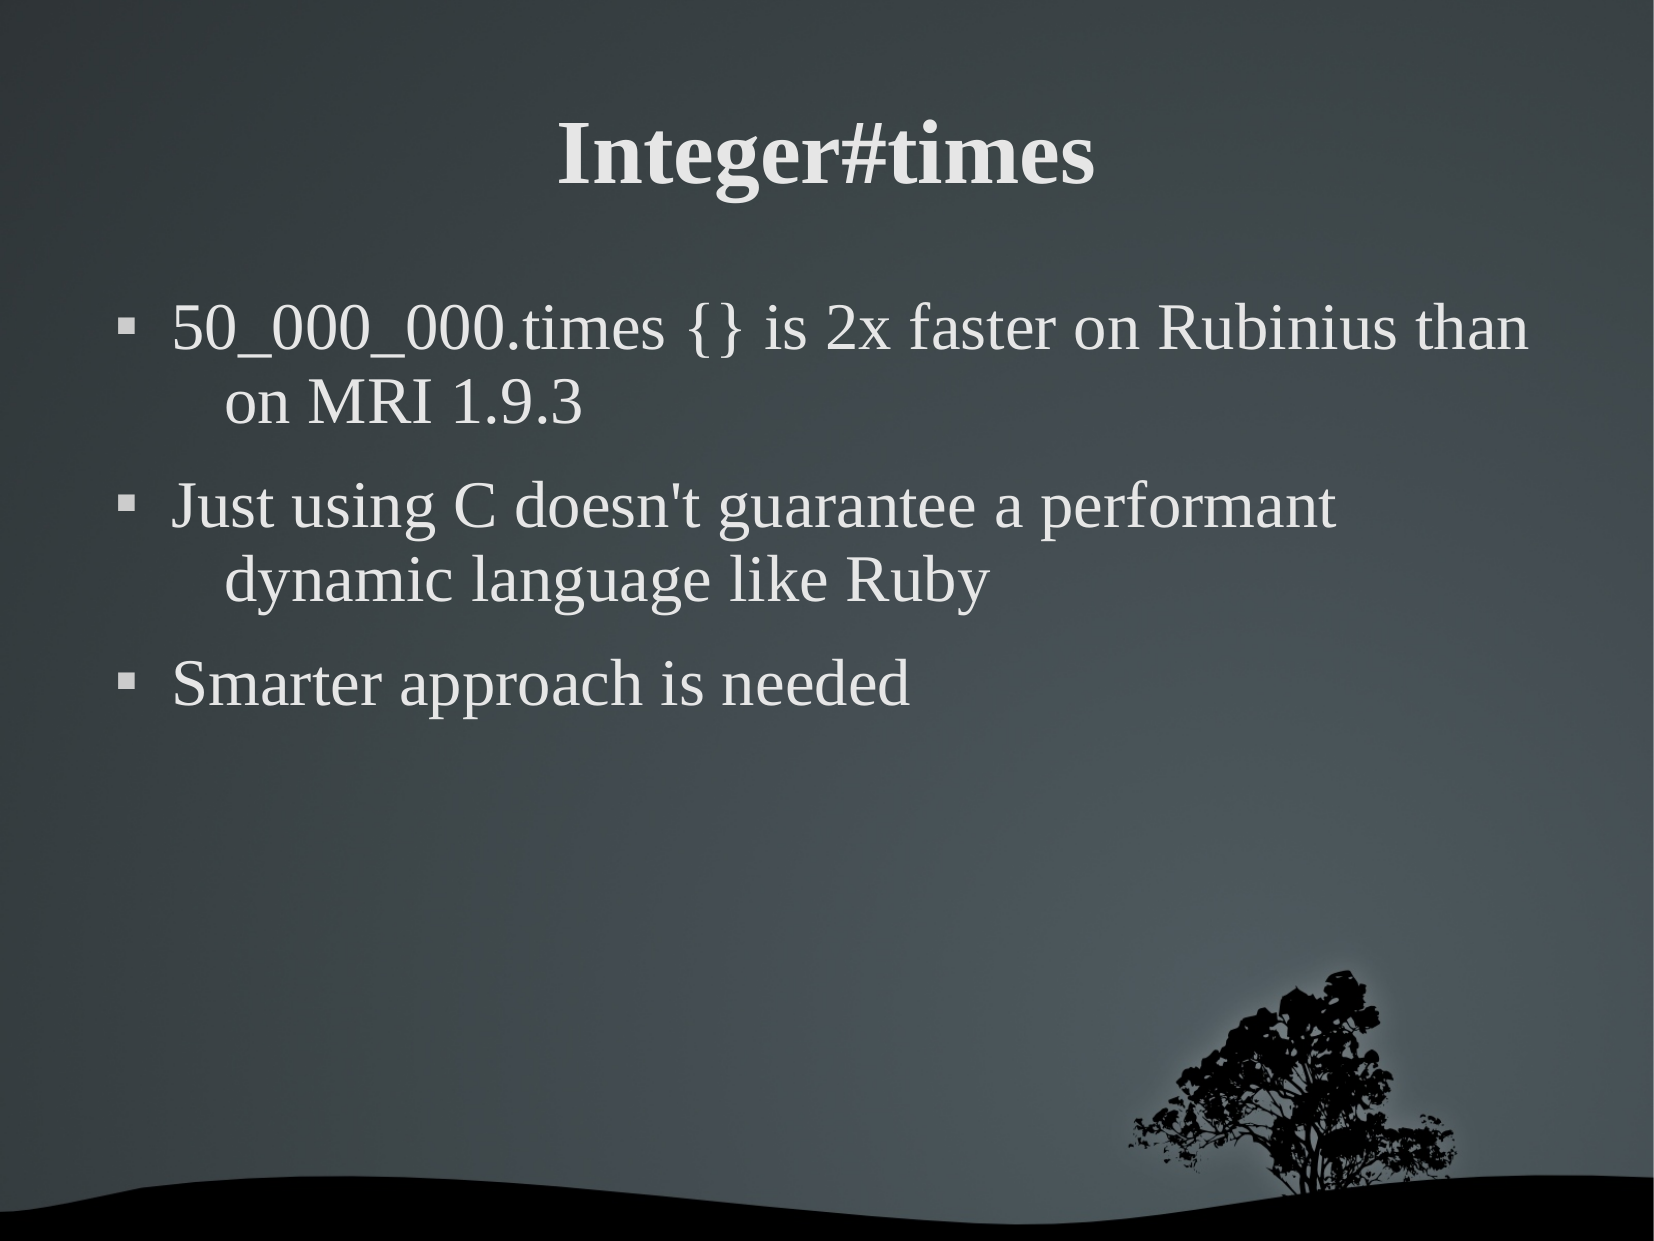

# Integer#times
50_000_000.times {} is 2x faster on Rubinius than on MRI 1.9.3
Just using C doesn't guarantee a performant dynamic language like Ruby
Smarter approach is needed